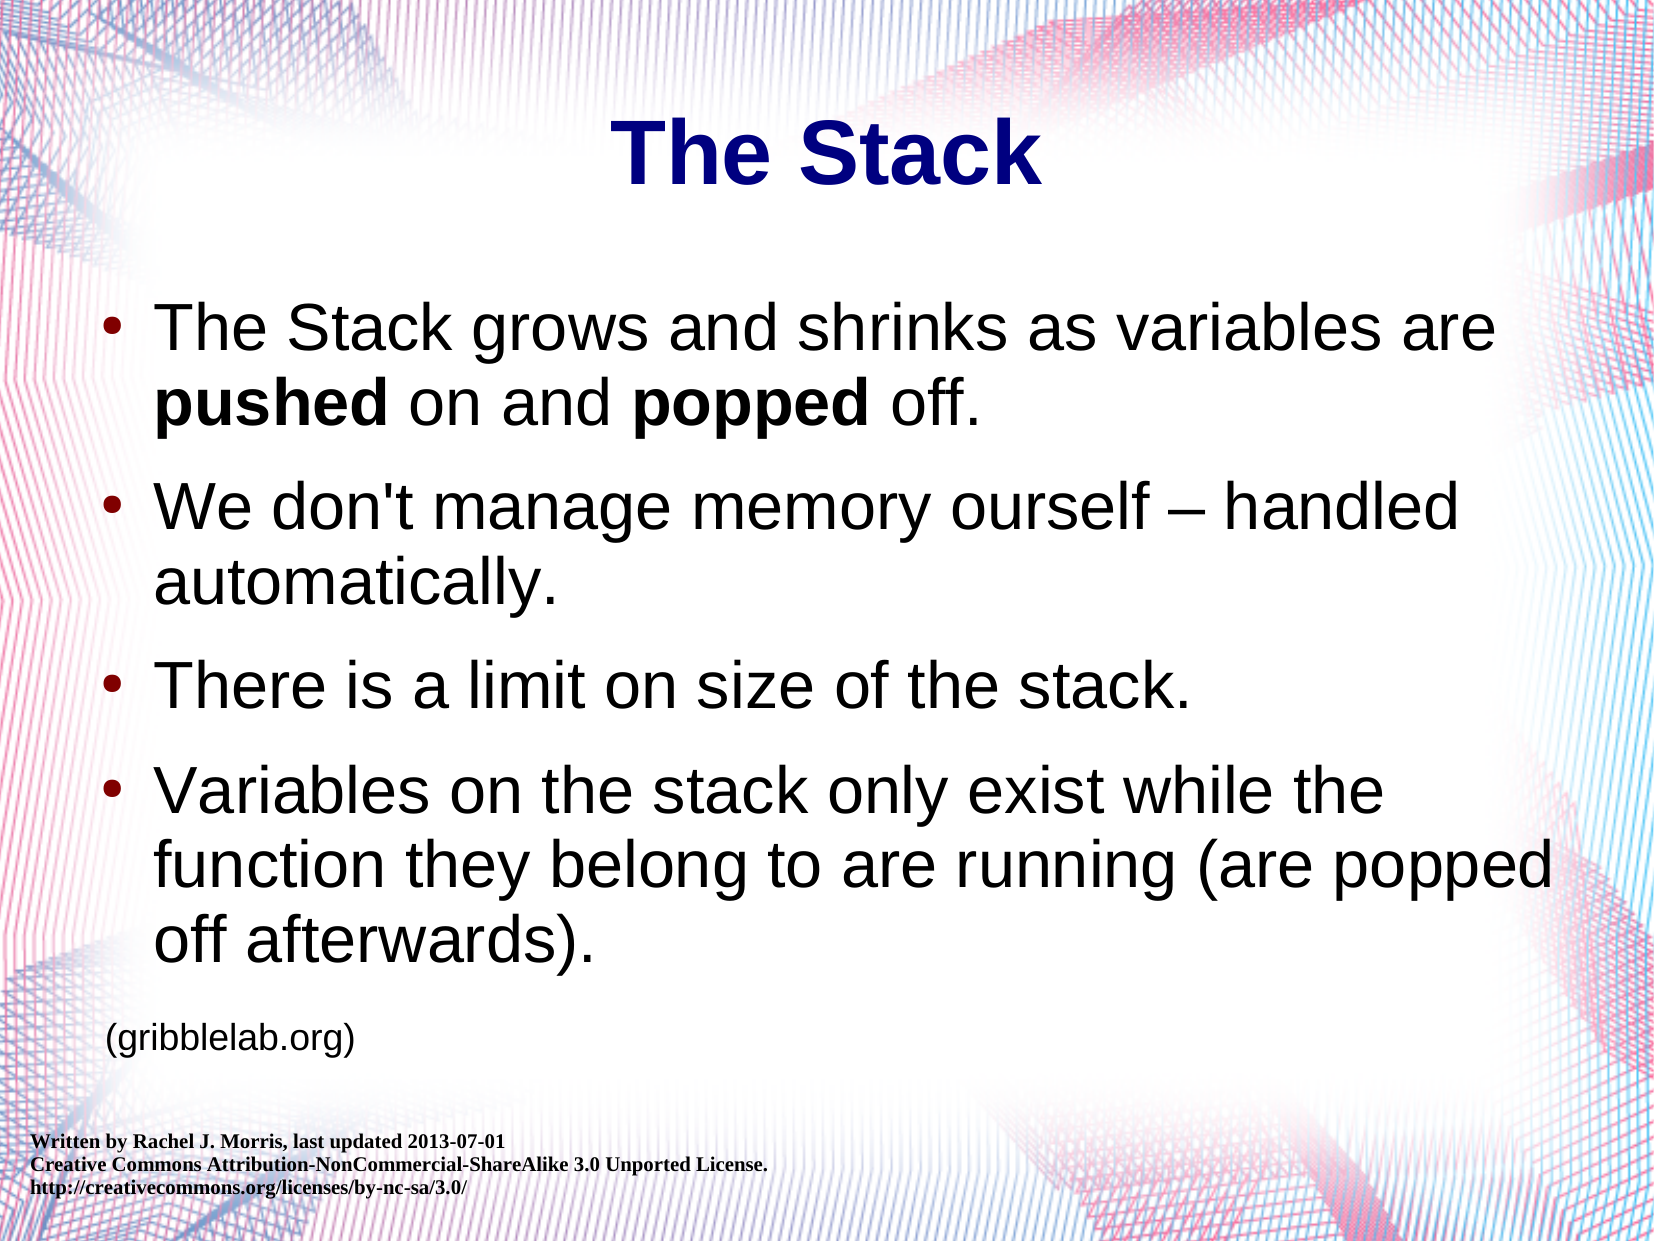

# The Stack
The Stack grows and shrinks as variables are pushed on and popped off.
We don't manage memory ourself – handled automatically.
There is a limit on size of the stack.
Variables on the stack only exist while the function they belong to are running (are popped off afterwards).
(gribblelab.org)